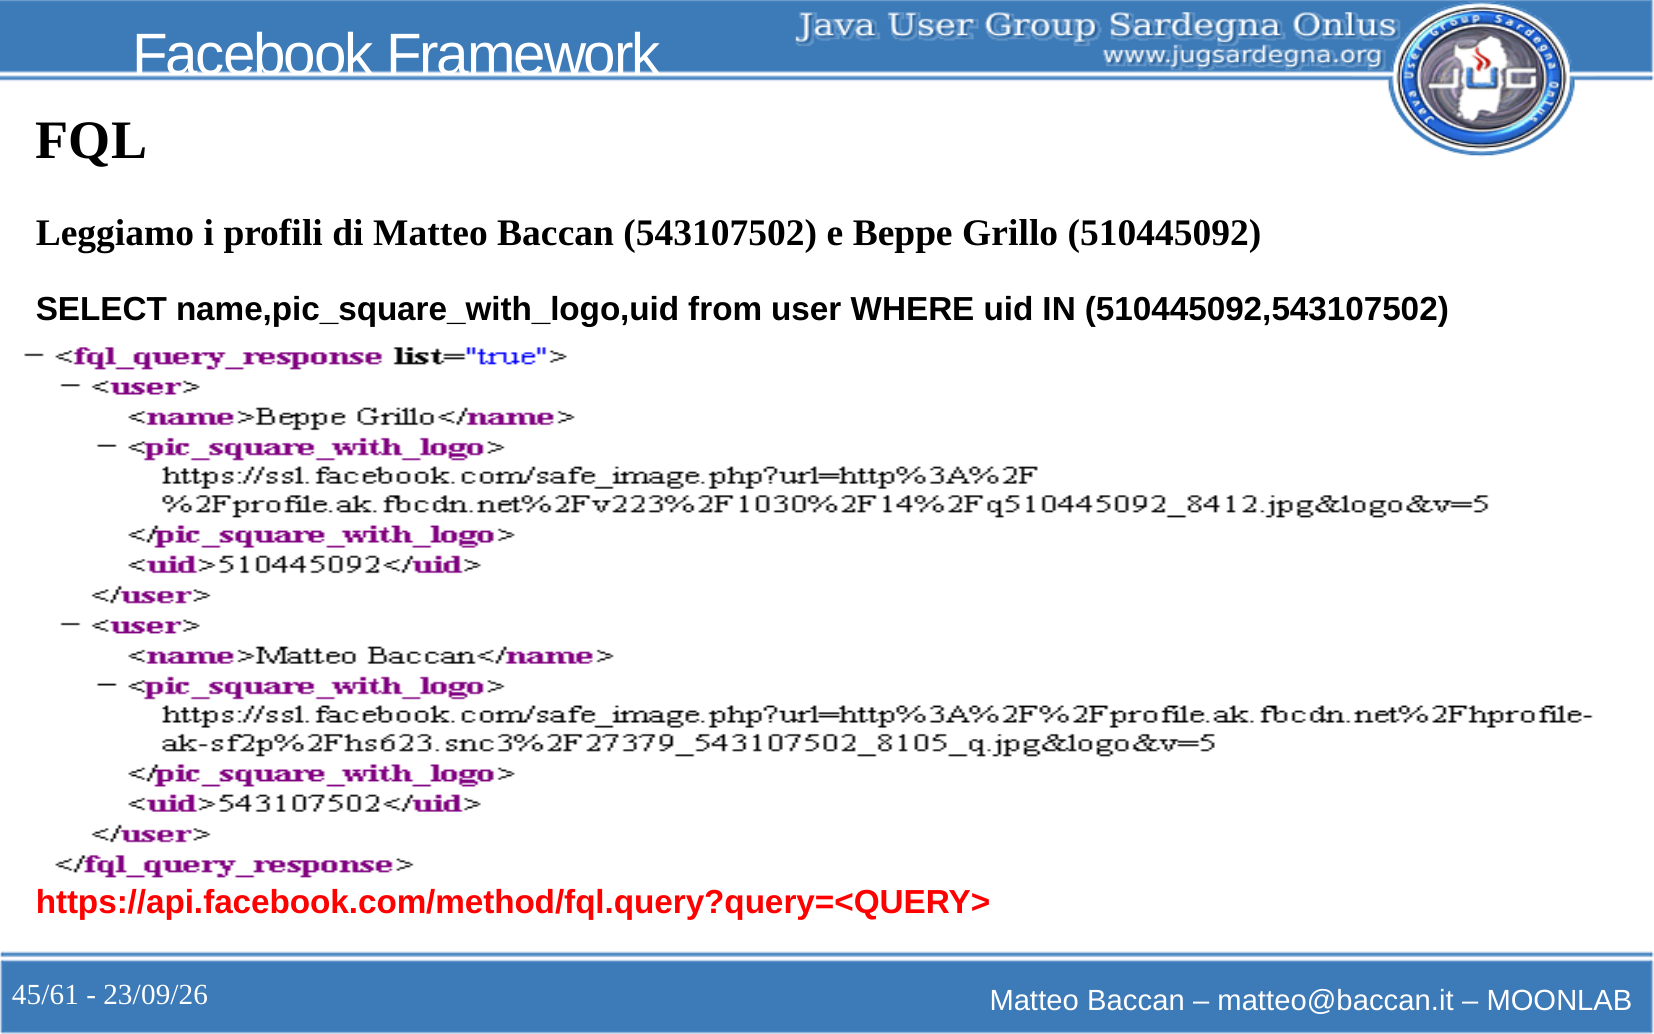

# Facebook Framework
FQL
Leggiamo i profili di Matteo Baccan (543107502) e Beppe Grillo (510445092)
SELECT name,pic_square_with_logo,uid from user WHERE uid IN (510445092,543107502)
https://api.facebook.com/method/fql.query?query=<QUERY>
45